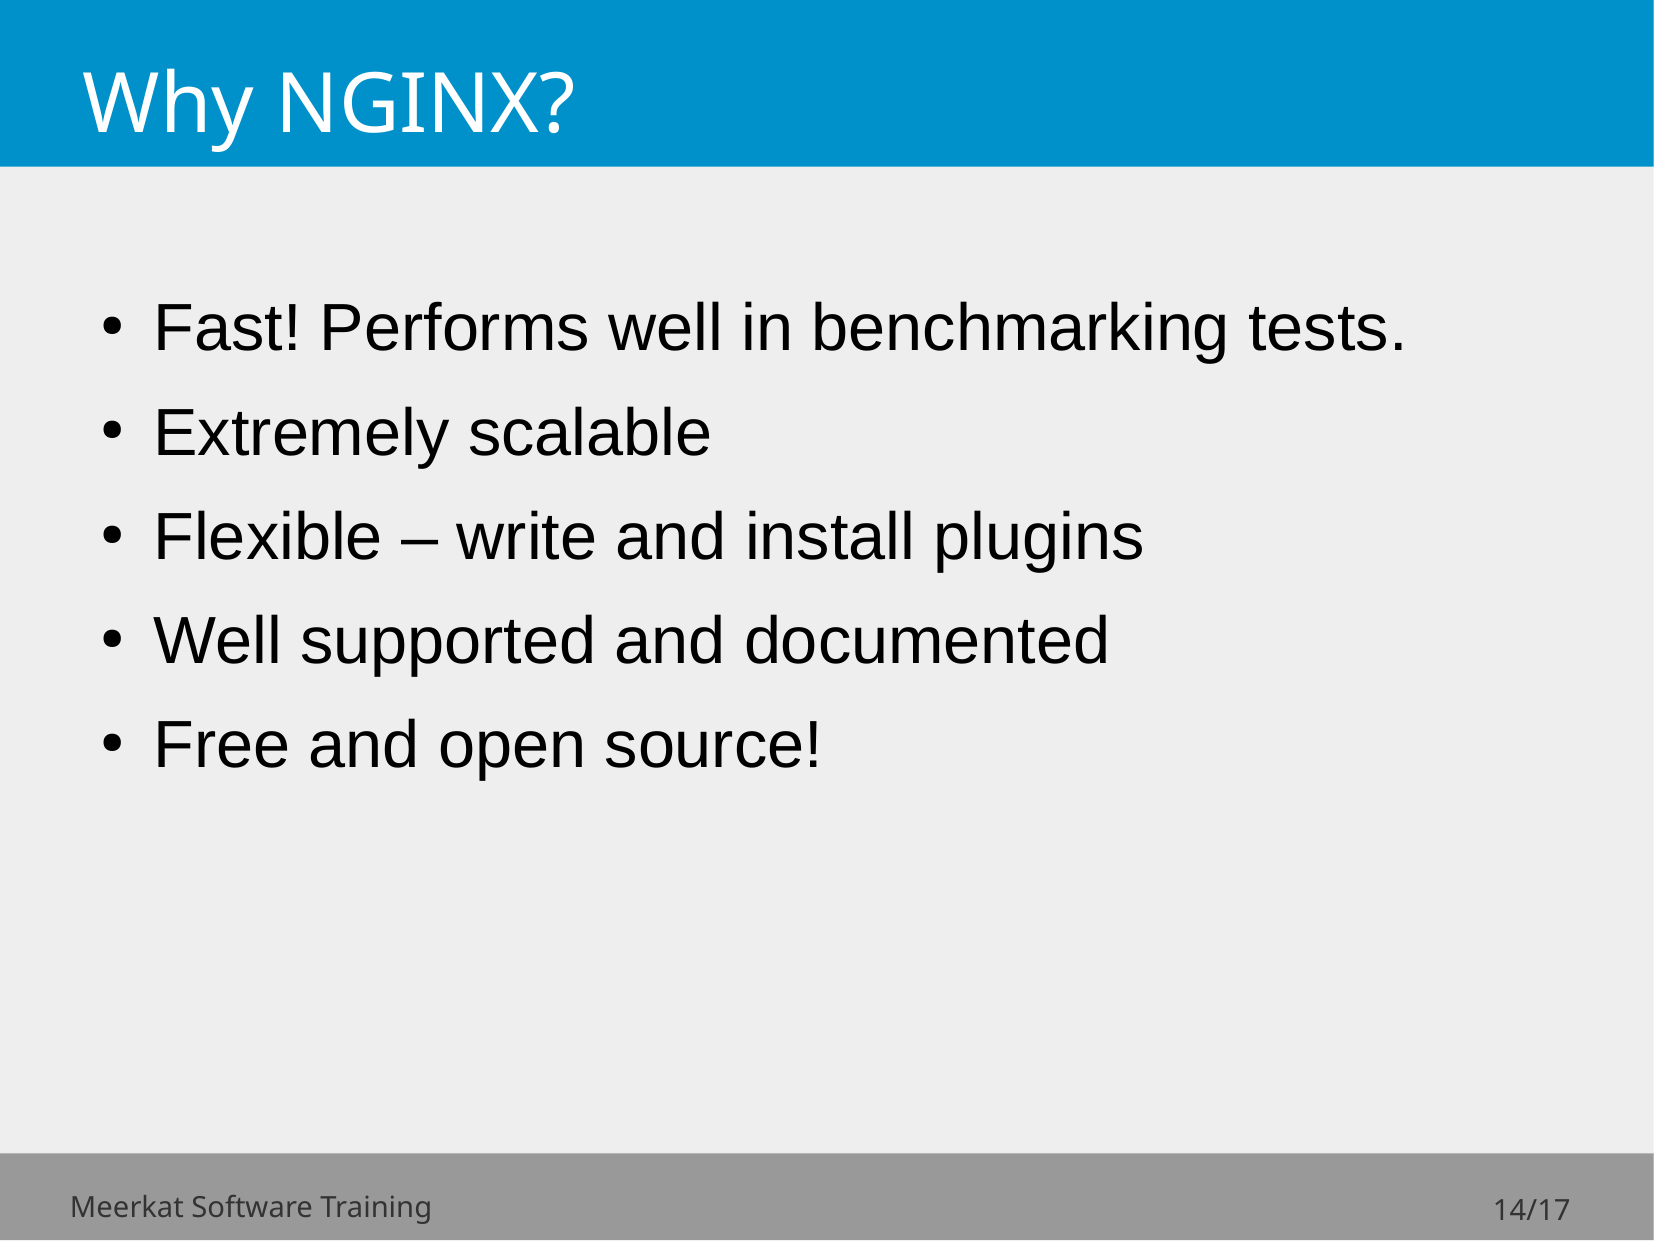

# Why NGINX?
Fast! Performs well in benchmarking tests.
Extremely scalable
Flexible – write and install plugins
Well supported and documented
Free and open source!
14